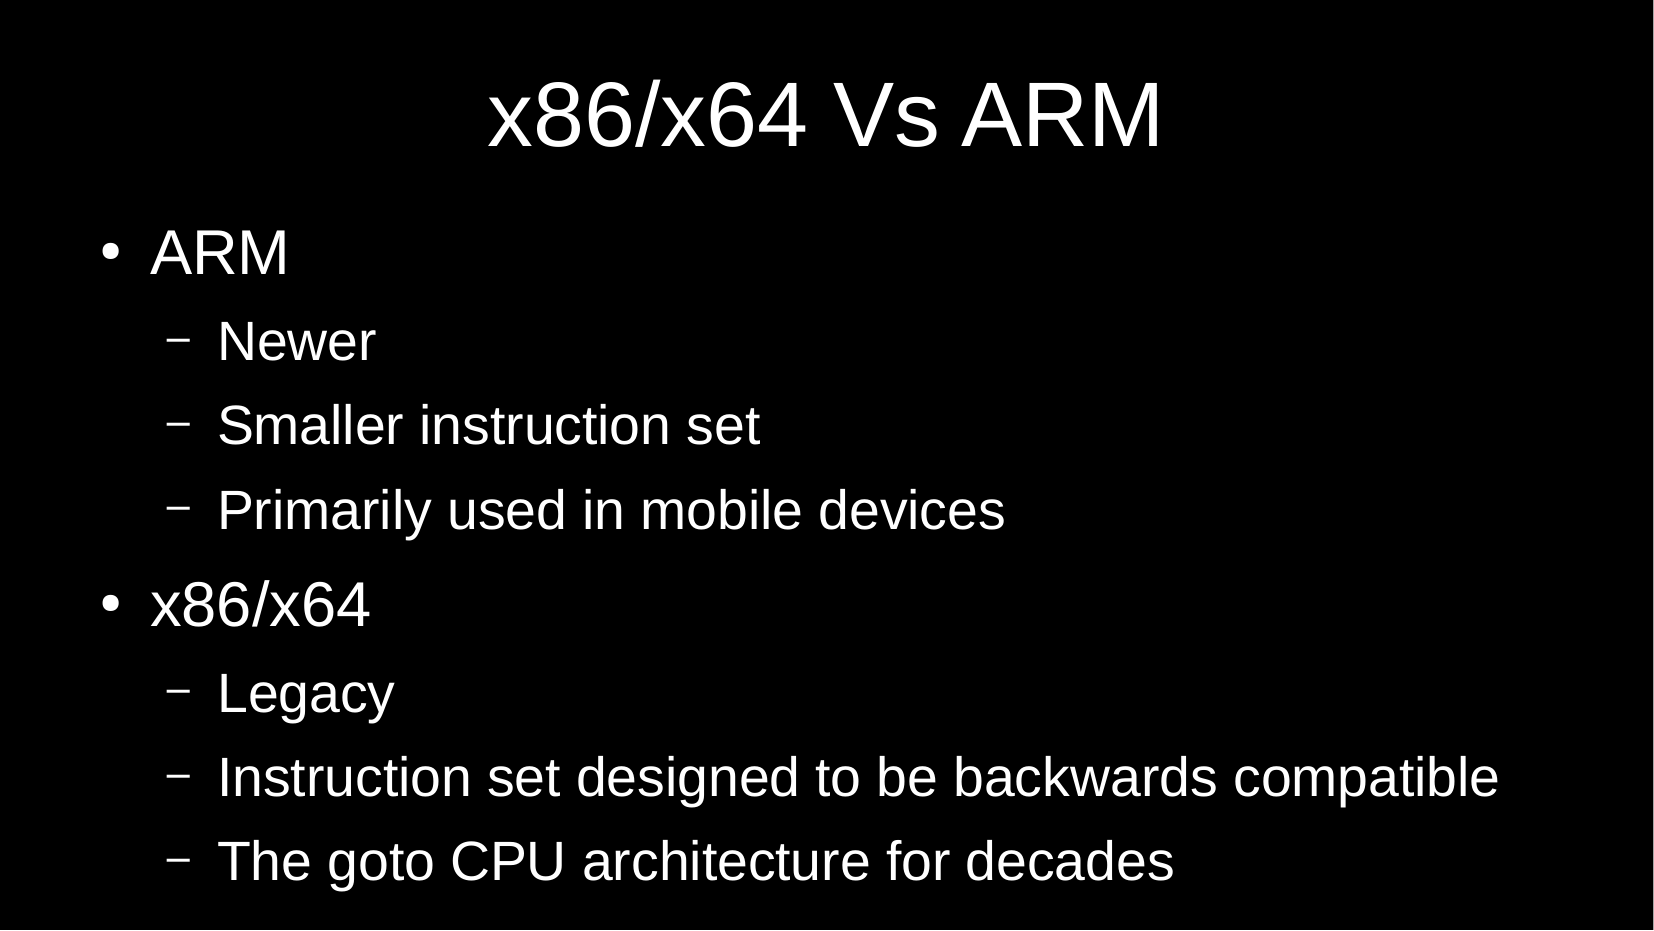

# x86/x64 Vs ARM
ARM
Newer
Smaller instruction set
Primarily used in mobile devices
x86/x64
Legacy
Instruction set designed to be backwards compatible
The goto CPU architecture for decades